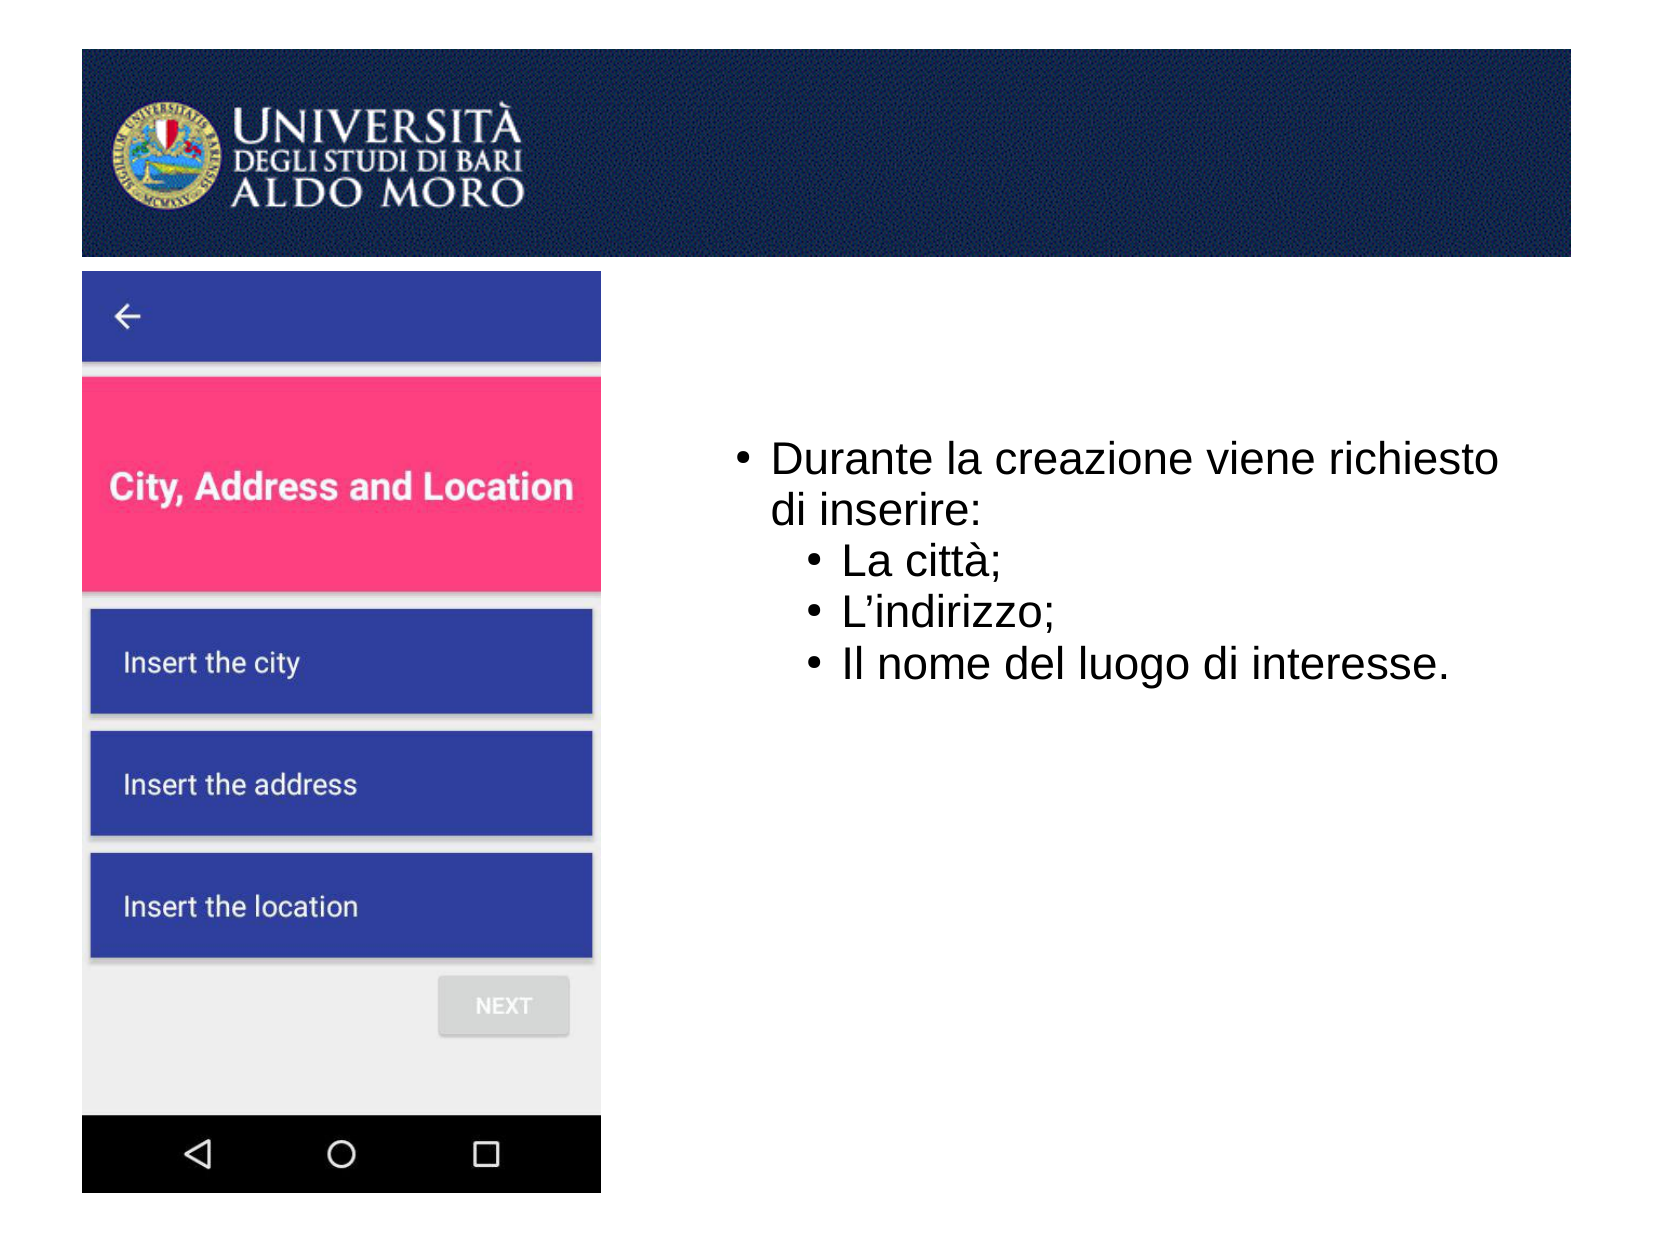

#
Durante la creazione viene richiesto di inserire:
La città;
L’indirizzo;
Il nome del luogo di interesse.